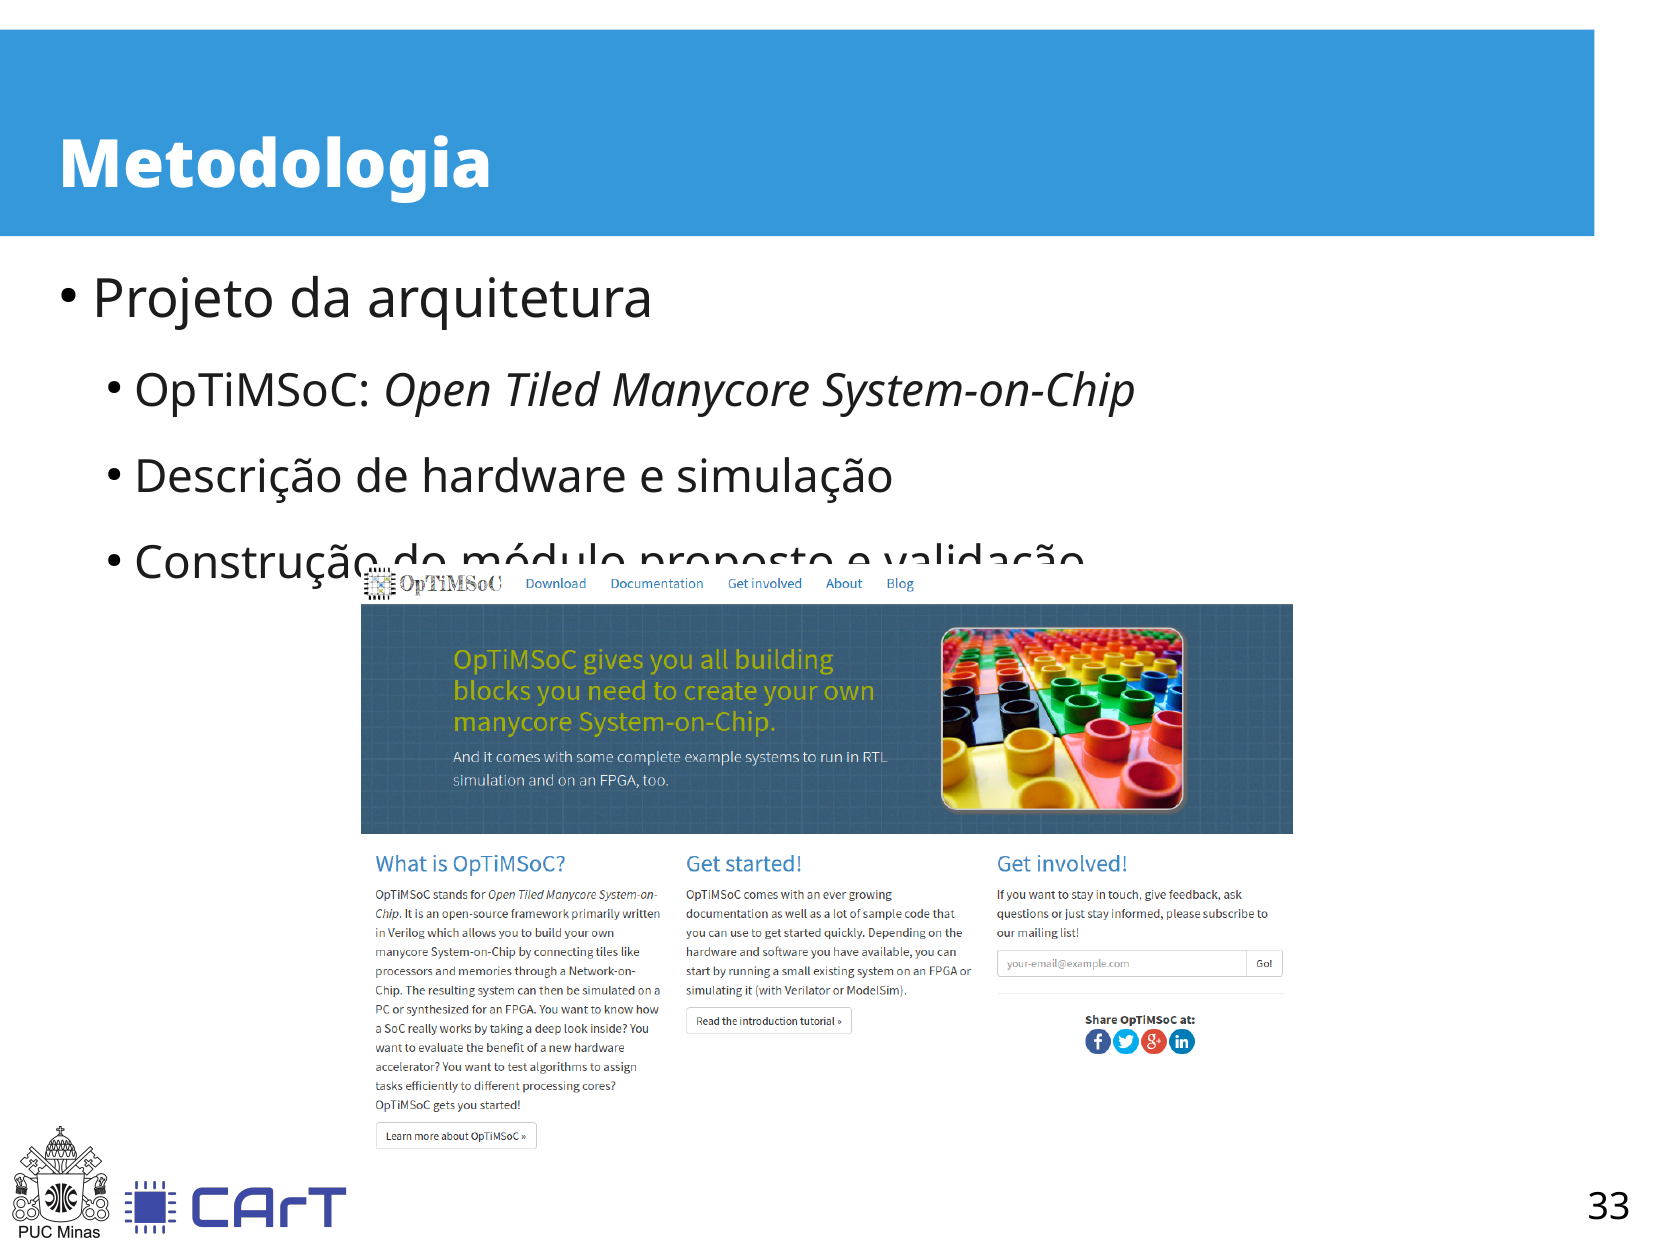

# Metodologia
 Projeto da arquitetura
 OpTiMSoC: Open Tiled Manycore System-on-Chip
 Descrição de hardware e simulação
 Construção do módulo proposto e validação
33